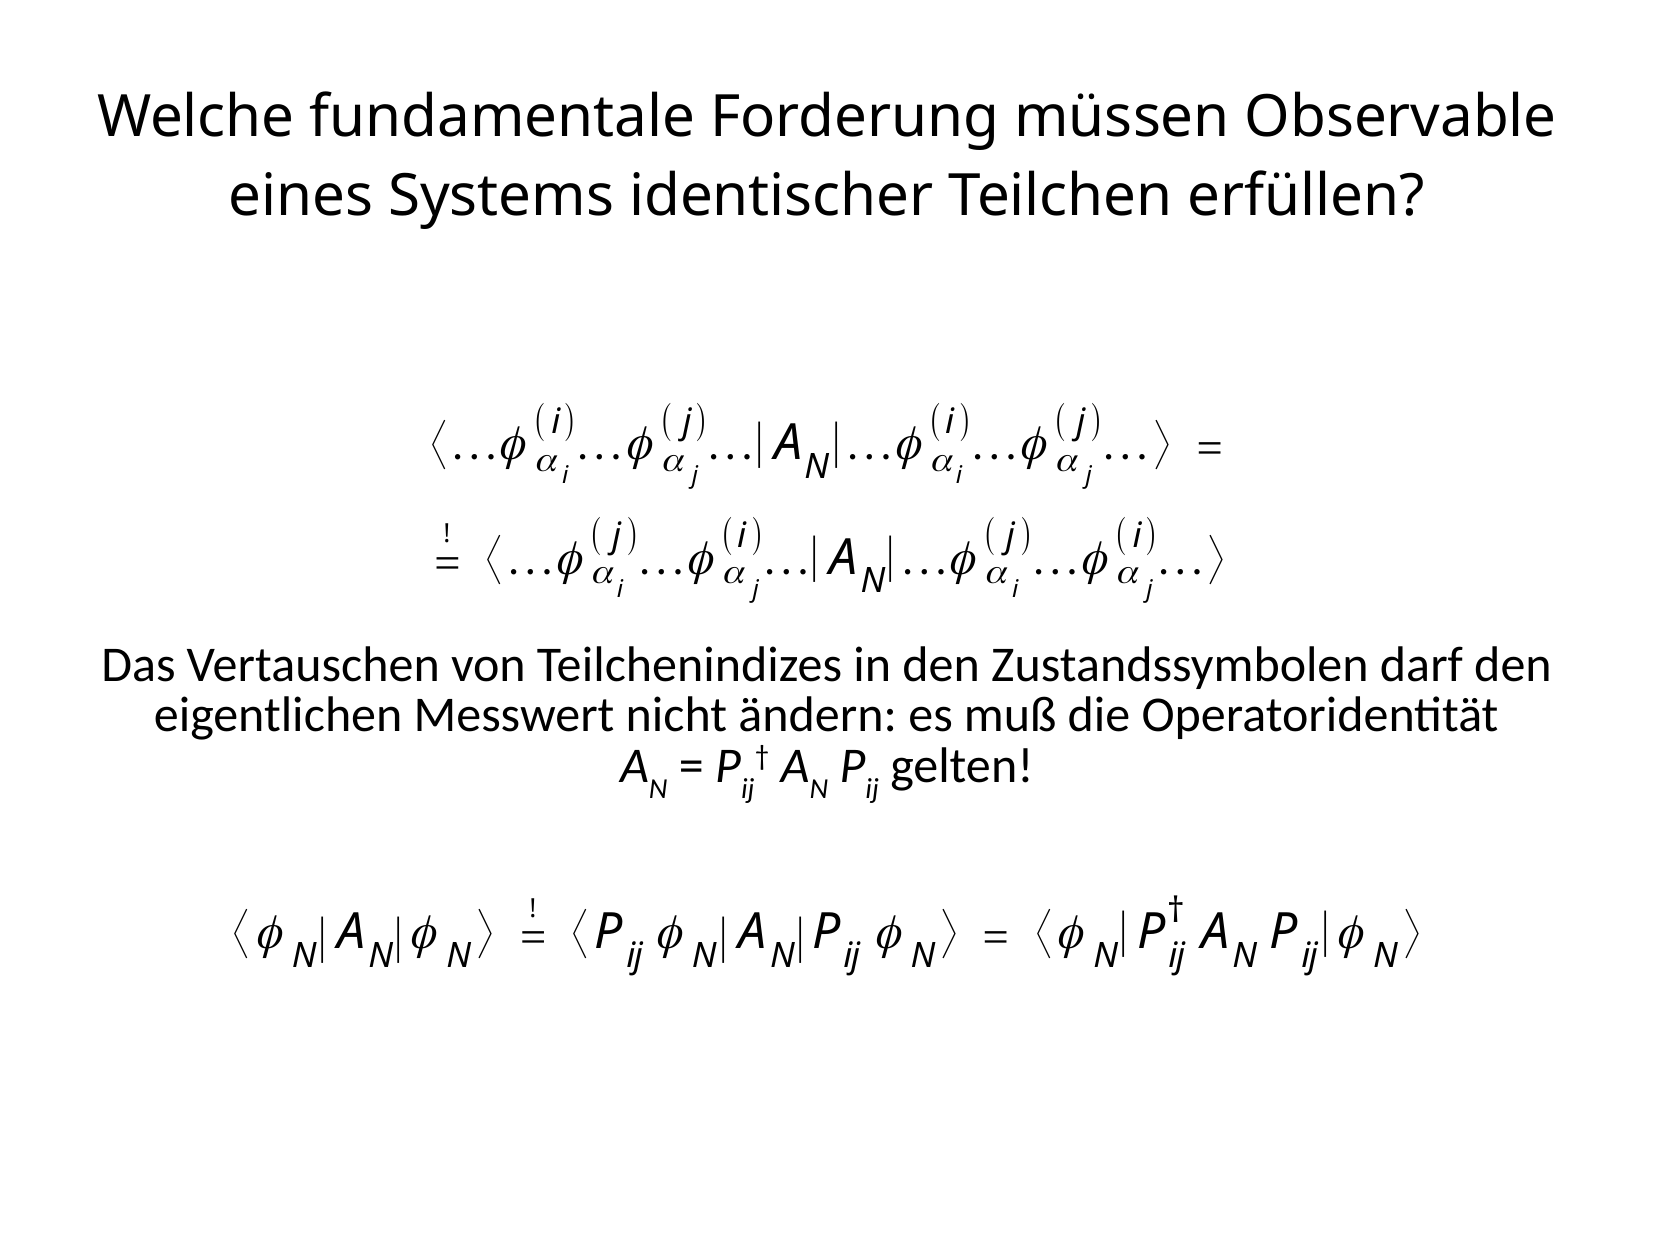

# Welche fundamentale Forderung müssen Observable eines Systems identischer Teilchen erfüllen?
Das Vertauschen von Teilchenindizes in den Zustandssymbolen darf den eigentlichen Messwert nicht ändern: es muß die Operatoridentität AN = Pij† AN Pij gelten!